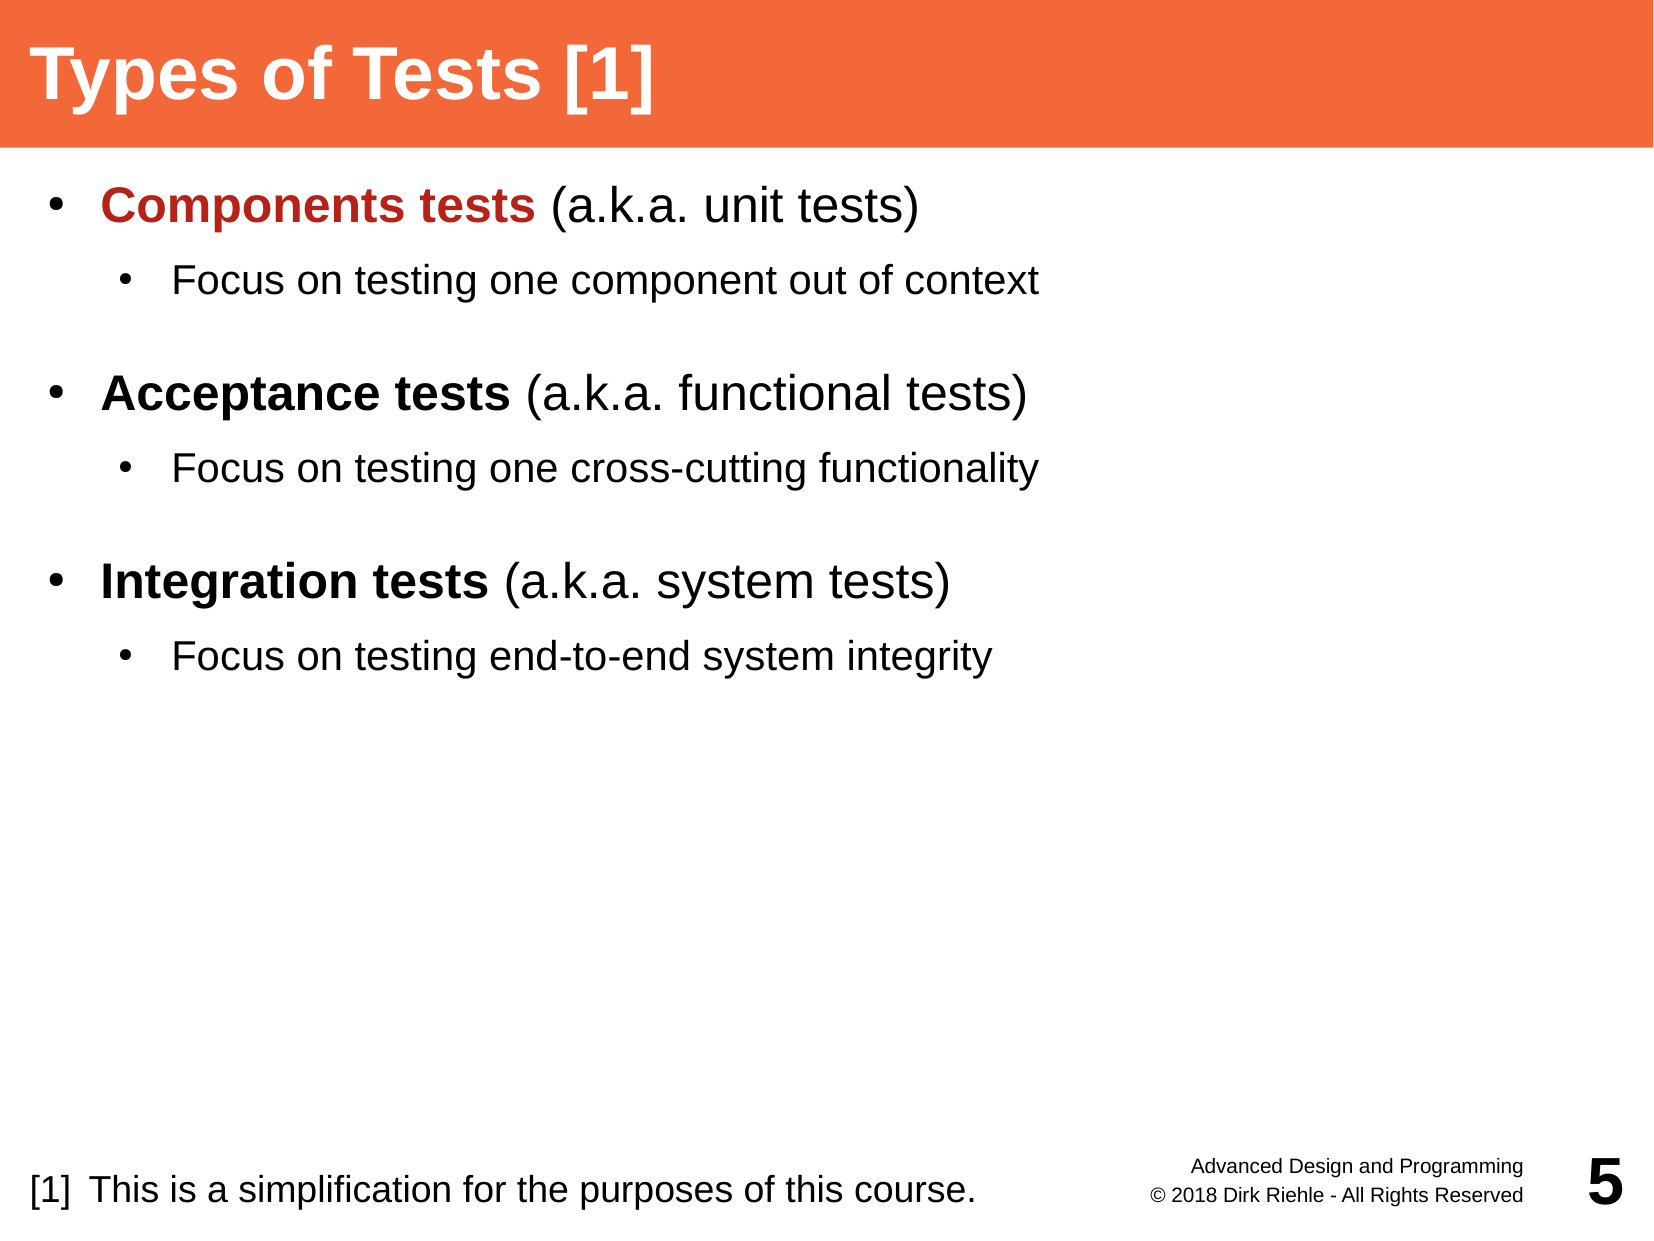

# Types of Tests [1]
Components tests (a.k.a. unit tests)
Focus on testing one component out of context
Acceptance tests (a.k.a. functional tests)
Focus on testing one cross-cutting functionality
Integration tests (a.k.a. system tests)
Focus on testing end-to-end system integrity
[1]	This is a simplification for the purposes of this course.
Advanced Design and Programming
5
© 2018 Dirk Riehle - All Rights Reserved